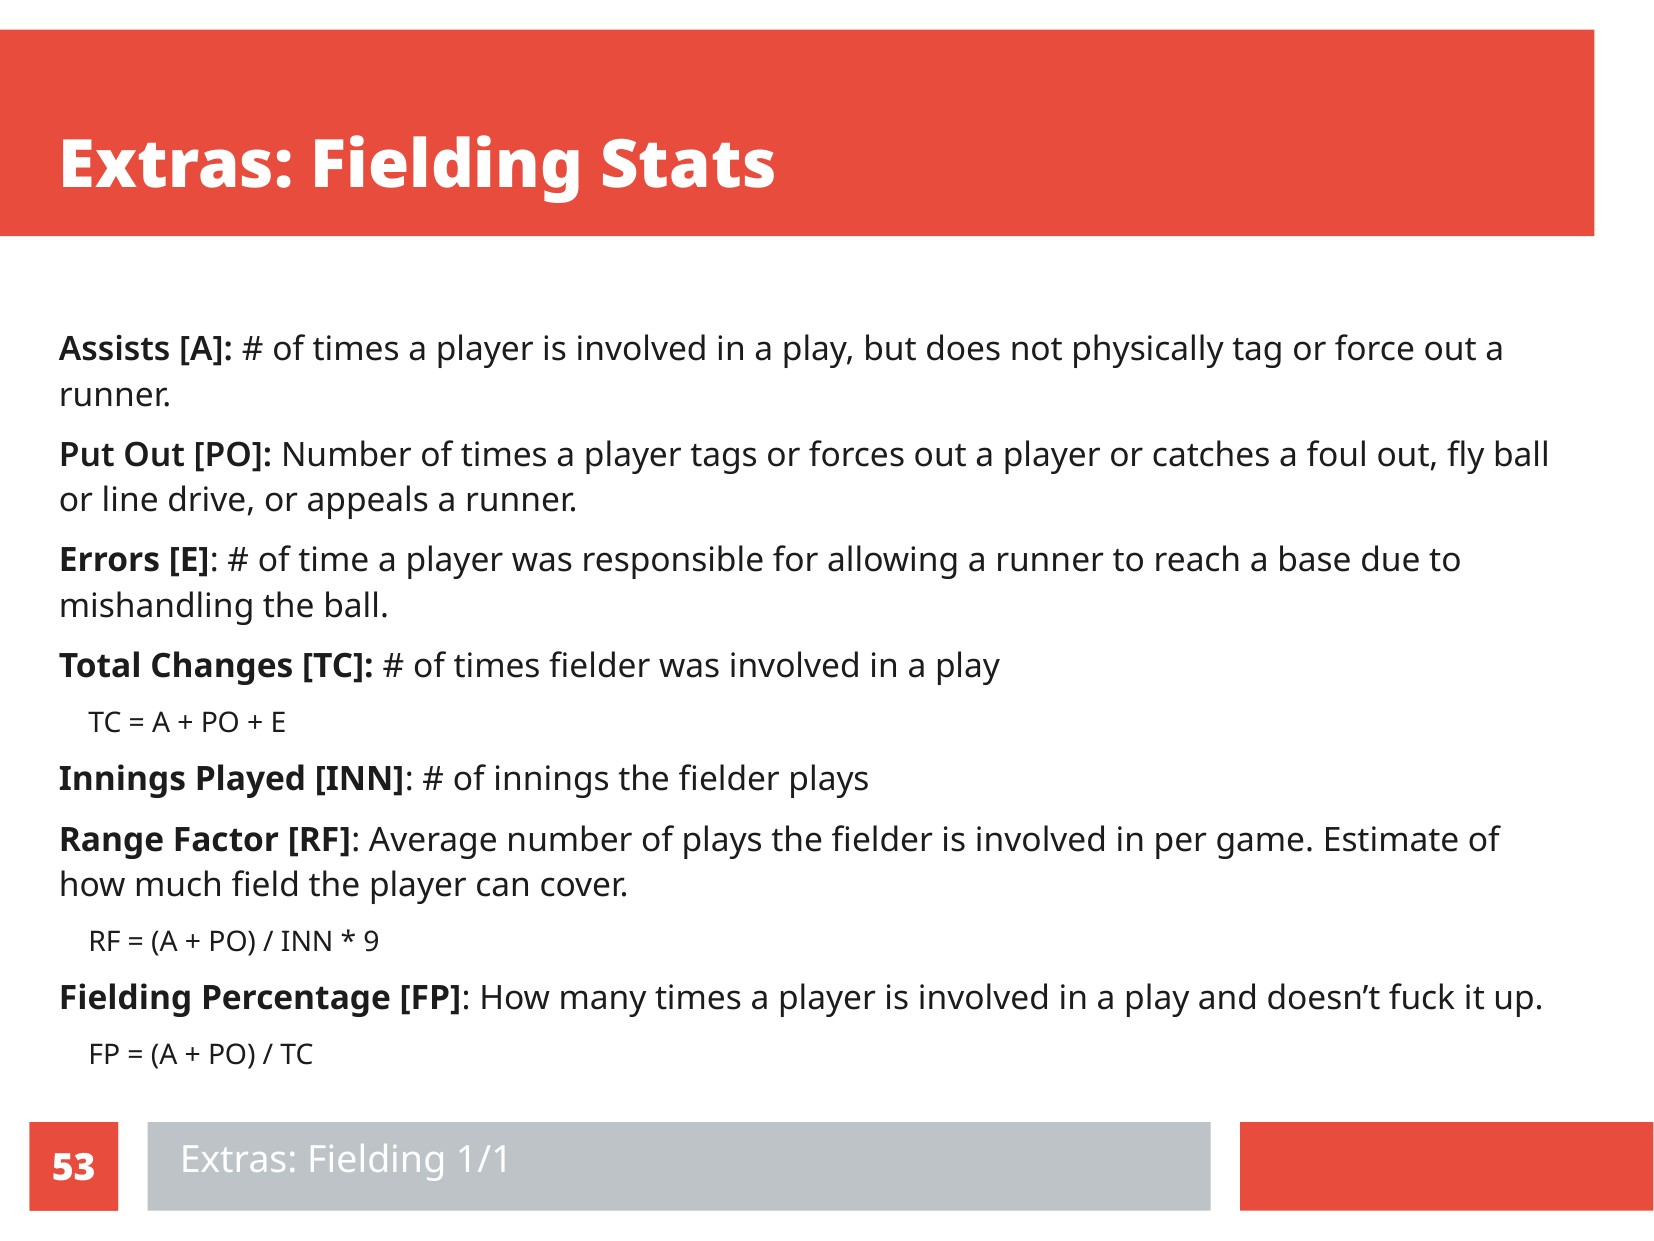

# Extras: Fielding Stats
Assists [A]: # of times a player is involved in a play, but does not physically tag or force out a runner.
Put Out [PO]: Number of times a player tags or forces out a player or catches a foul out, fly ball or line drive, or appeals a runner.
Errors [E]: # of time a player was responsible for allowing a runner to reach a base due to mishandling the ball.
Total Changes [TC]: # of times fielder was involved in a play
TC = A + PO + E
Innings Played [INN]: # of innings the fielder plays
Range Factor [RF]: Average number of plays the fielder is involved in per game. Estimate of how much field the player can cover.
RF = (A + PO) / INN * 9
Fielding Percentage [FP]: How many times a player is involved in a play and doesn’t fuck it up.
FP = (A + PO) / TC
53
Extras: Fielding 1/1